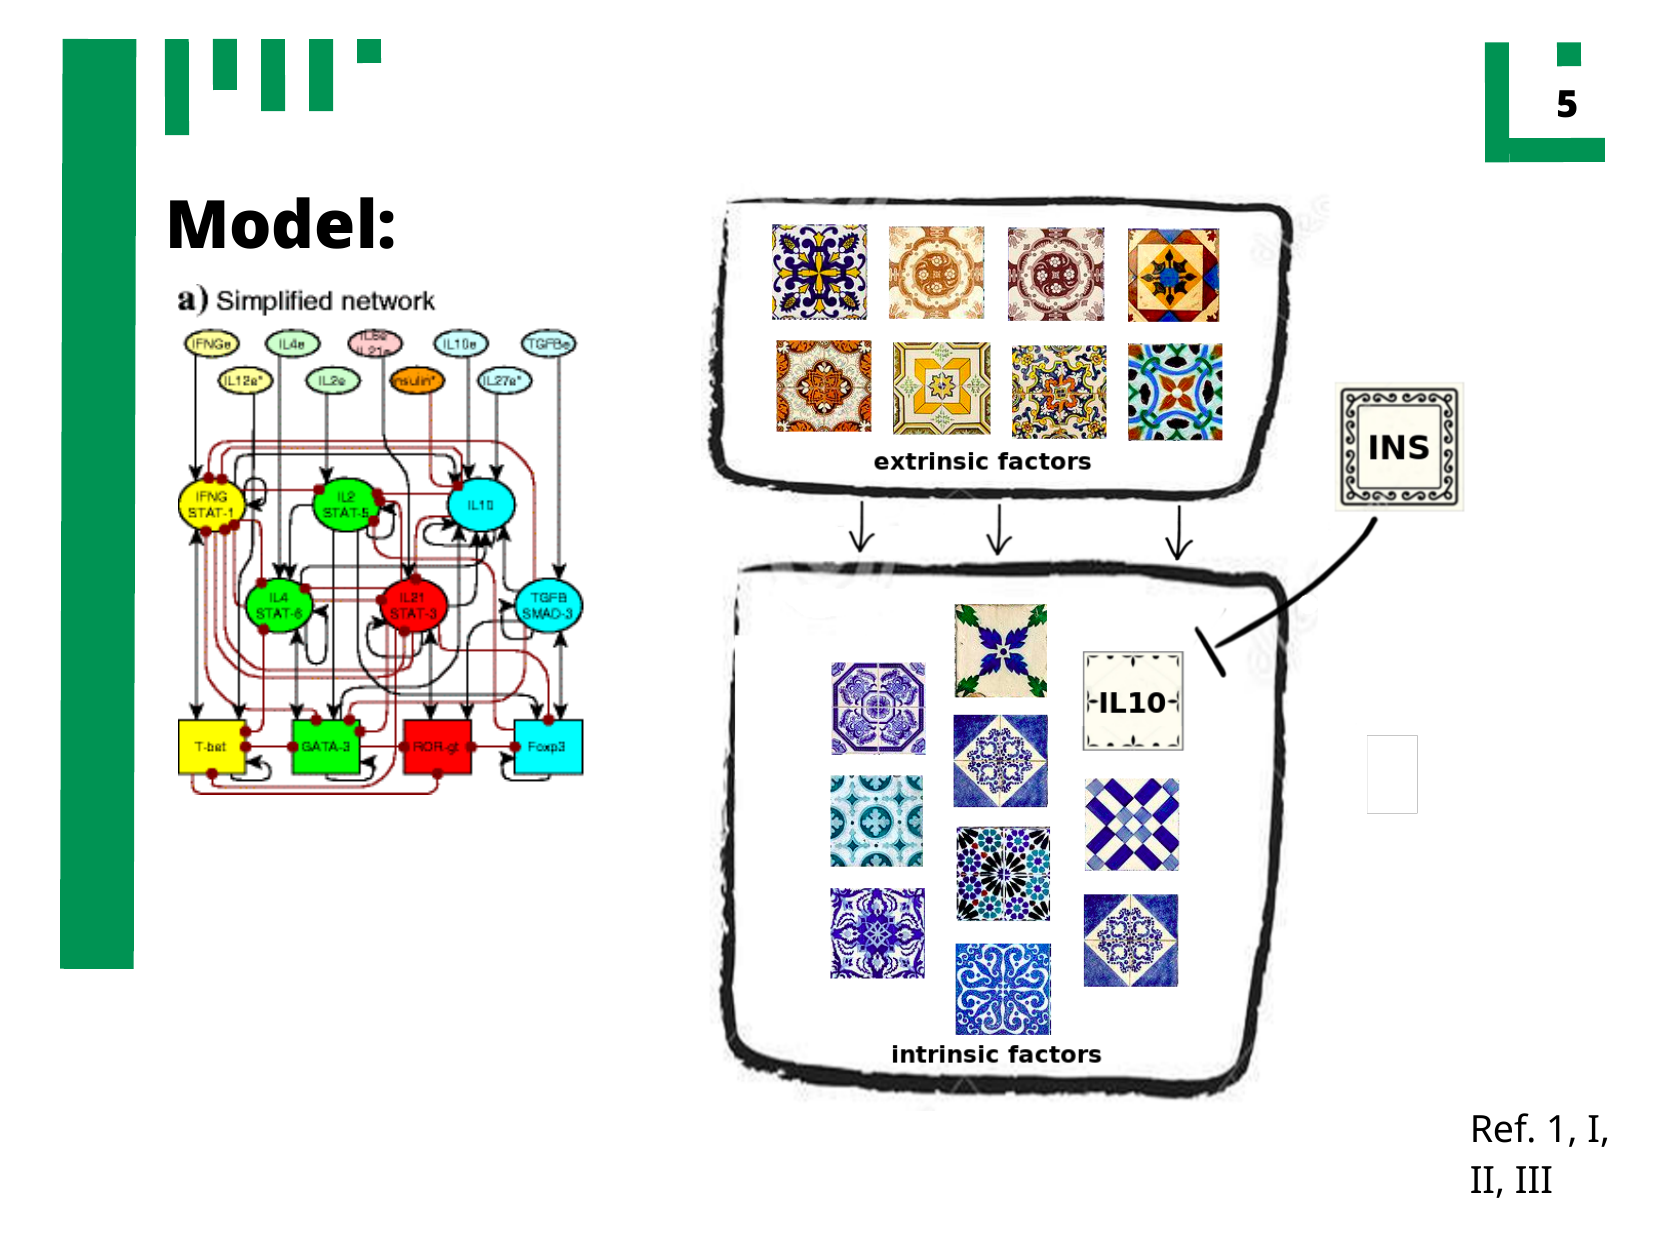

# Model:
Ref. 1, I, II, III